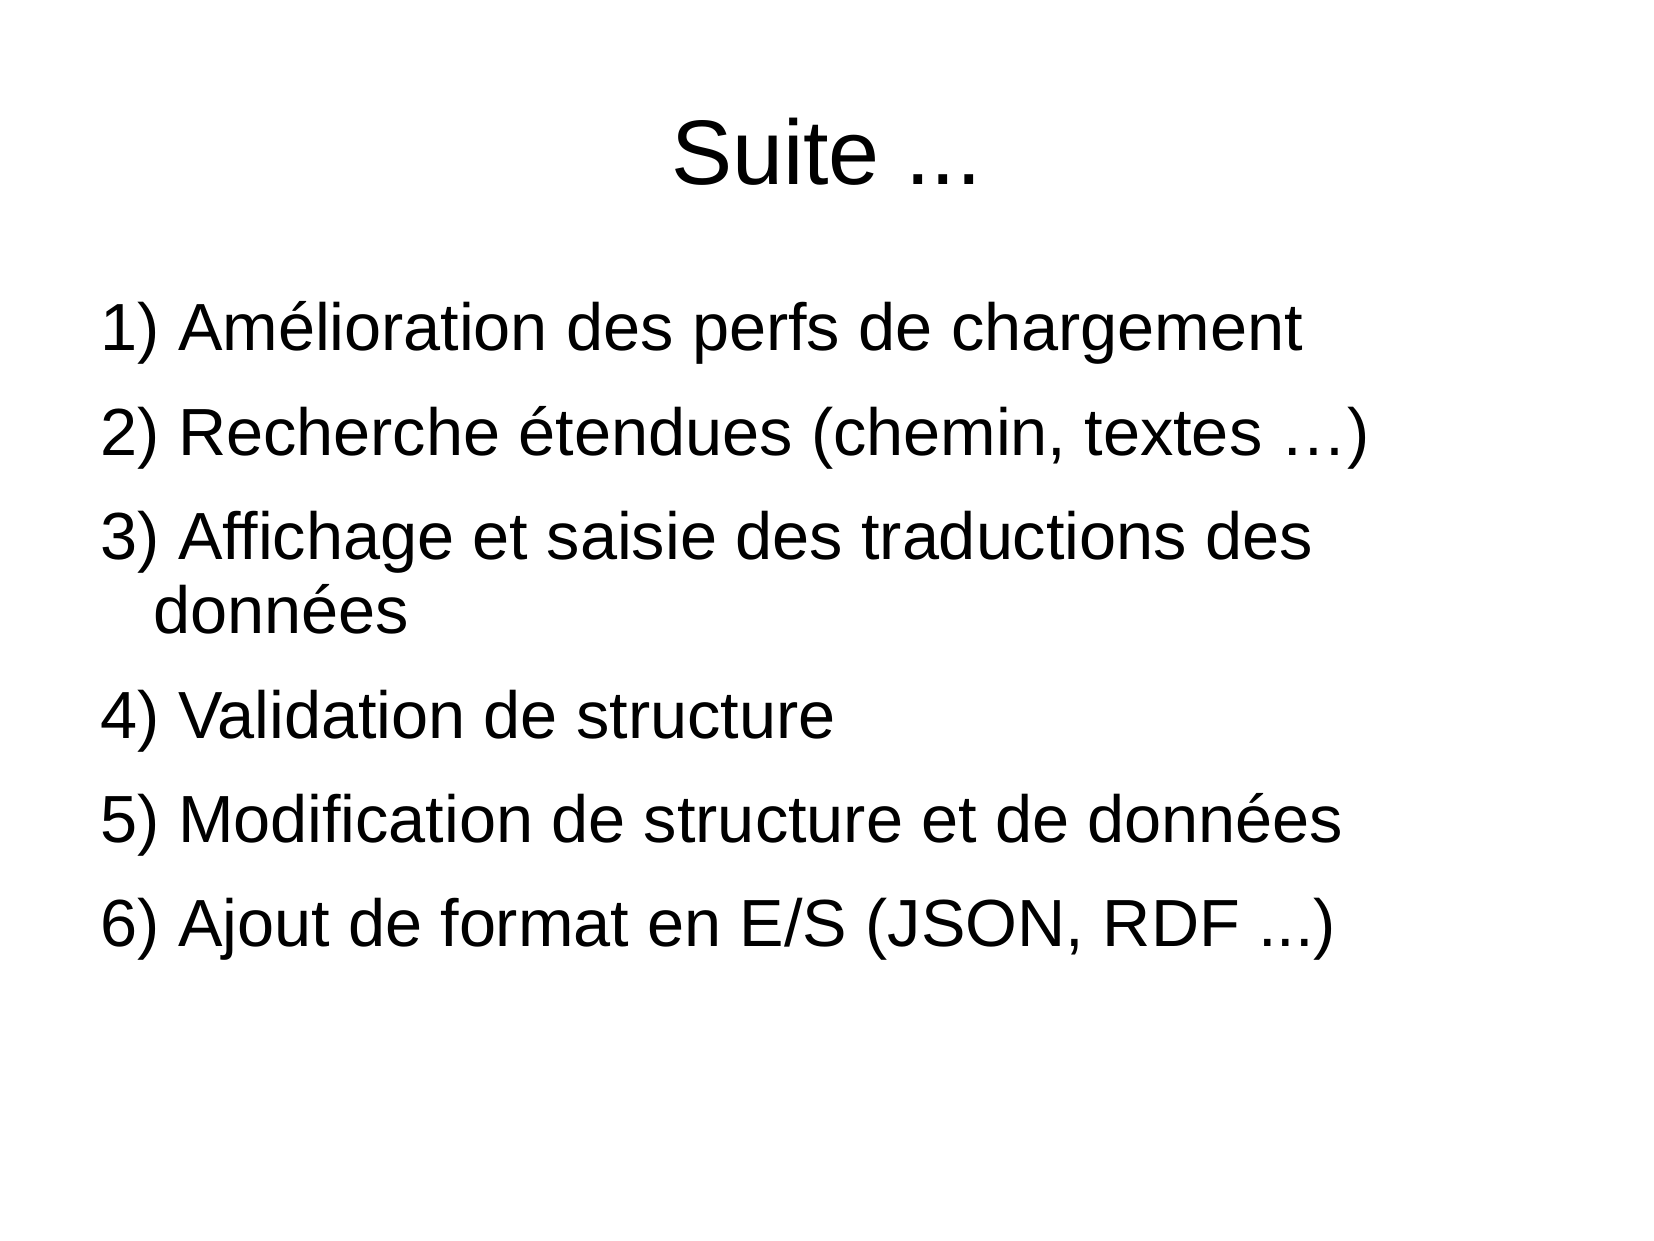

# Suite ...
 Amélioration des perfs de chargement
 Recherche étendues (chemin, textes …)
 Affichage et saisie des traductions des données
 Validation de structure
 Modification de structure et de données
 Ajout de format en E/S (JSON, RDF ...)